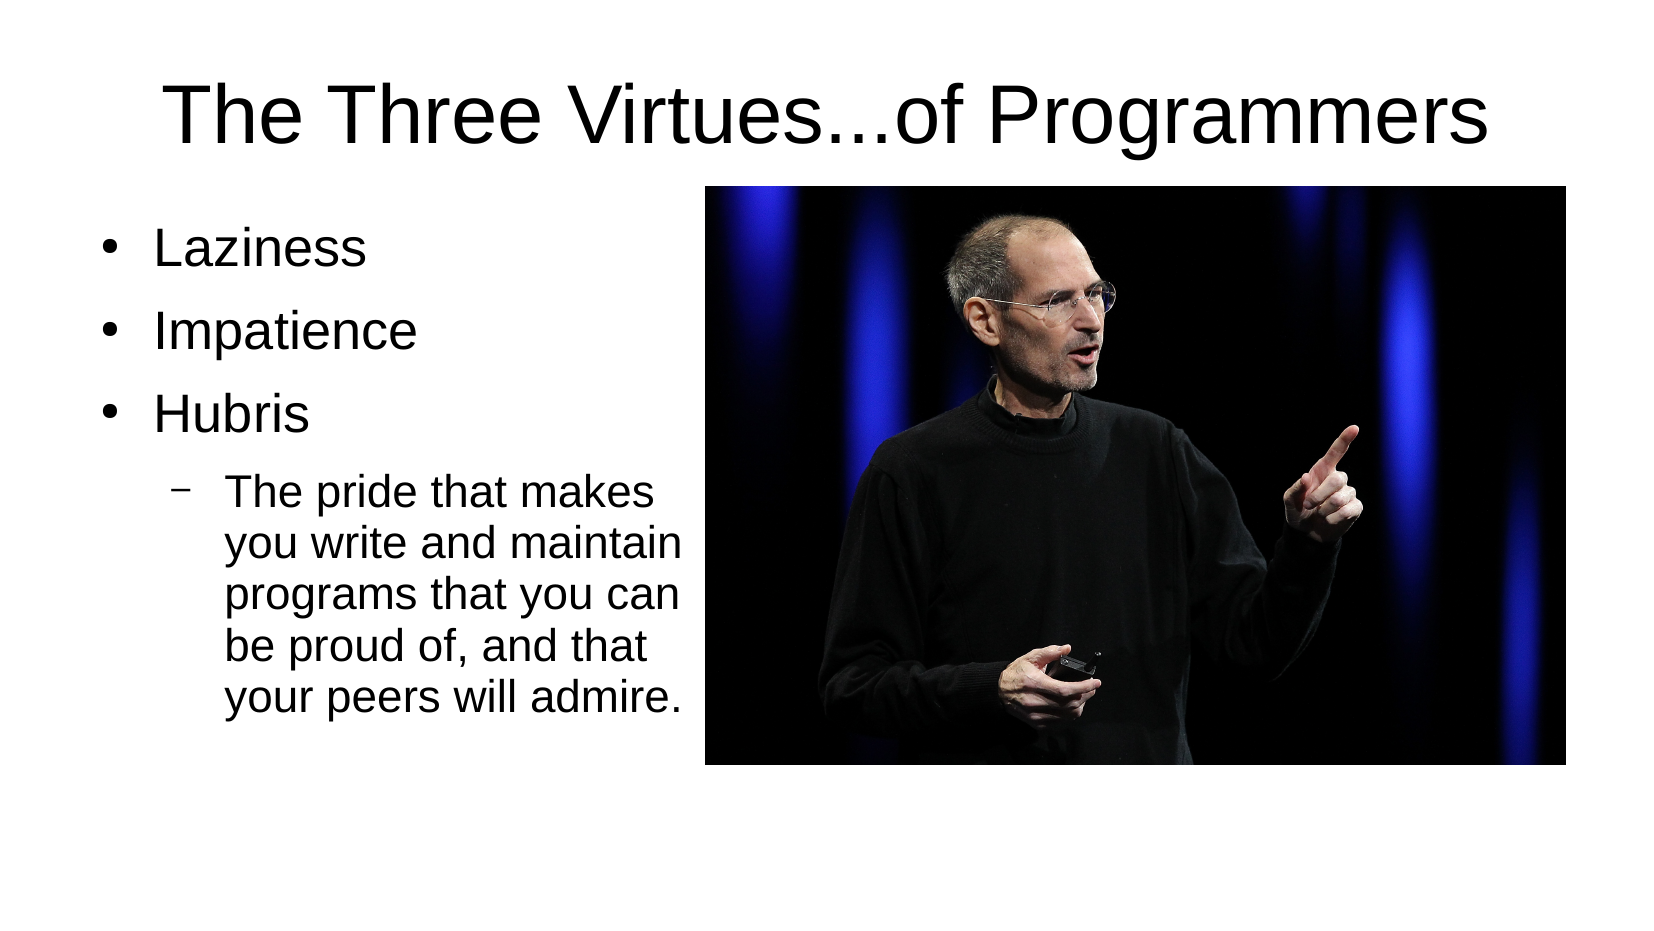

# The Three Virtues...of Programmers
Laziness
Impatience
Hubris
The pride that makes you write and maintain programs that you can be proud of, and that your peers will admire.